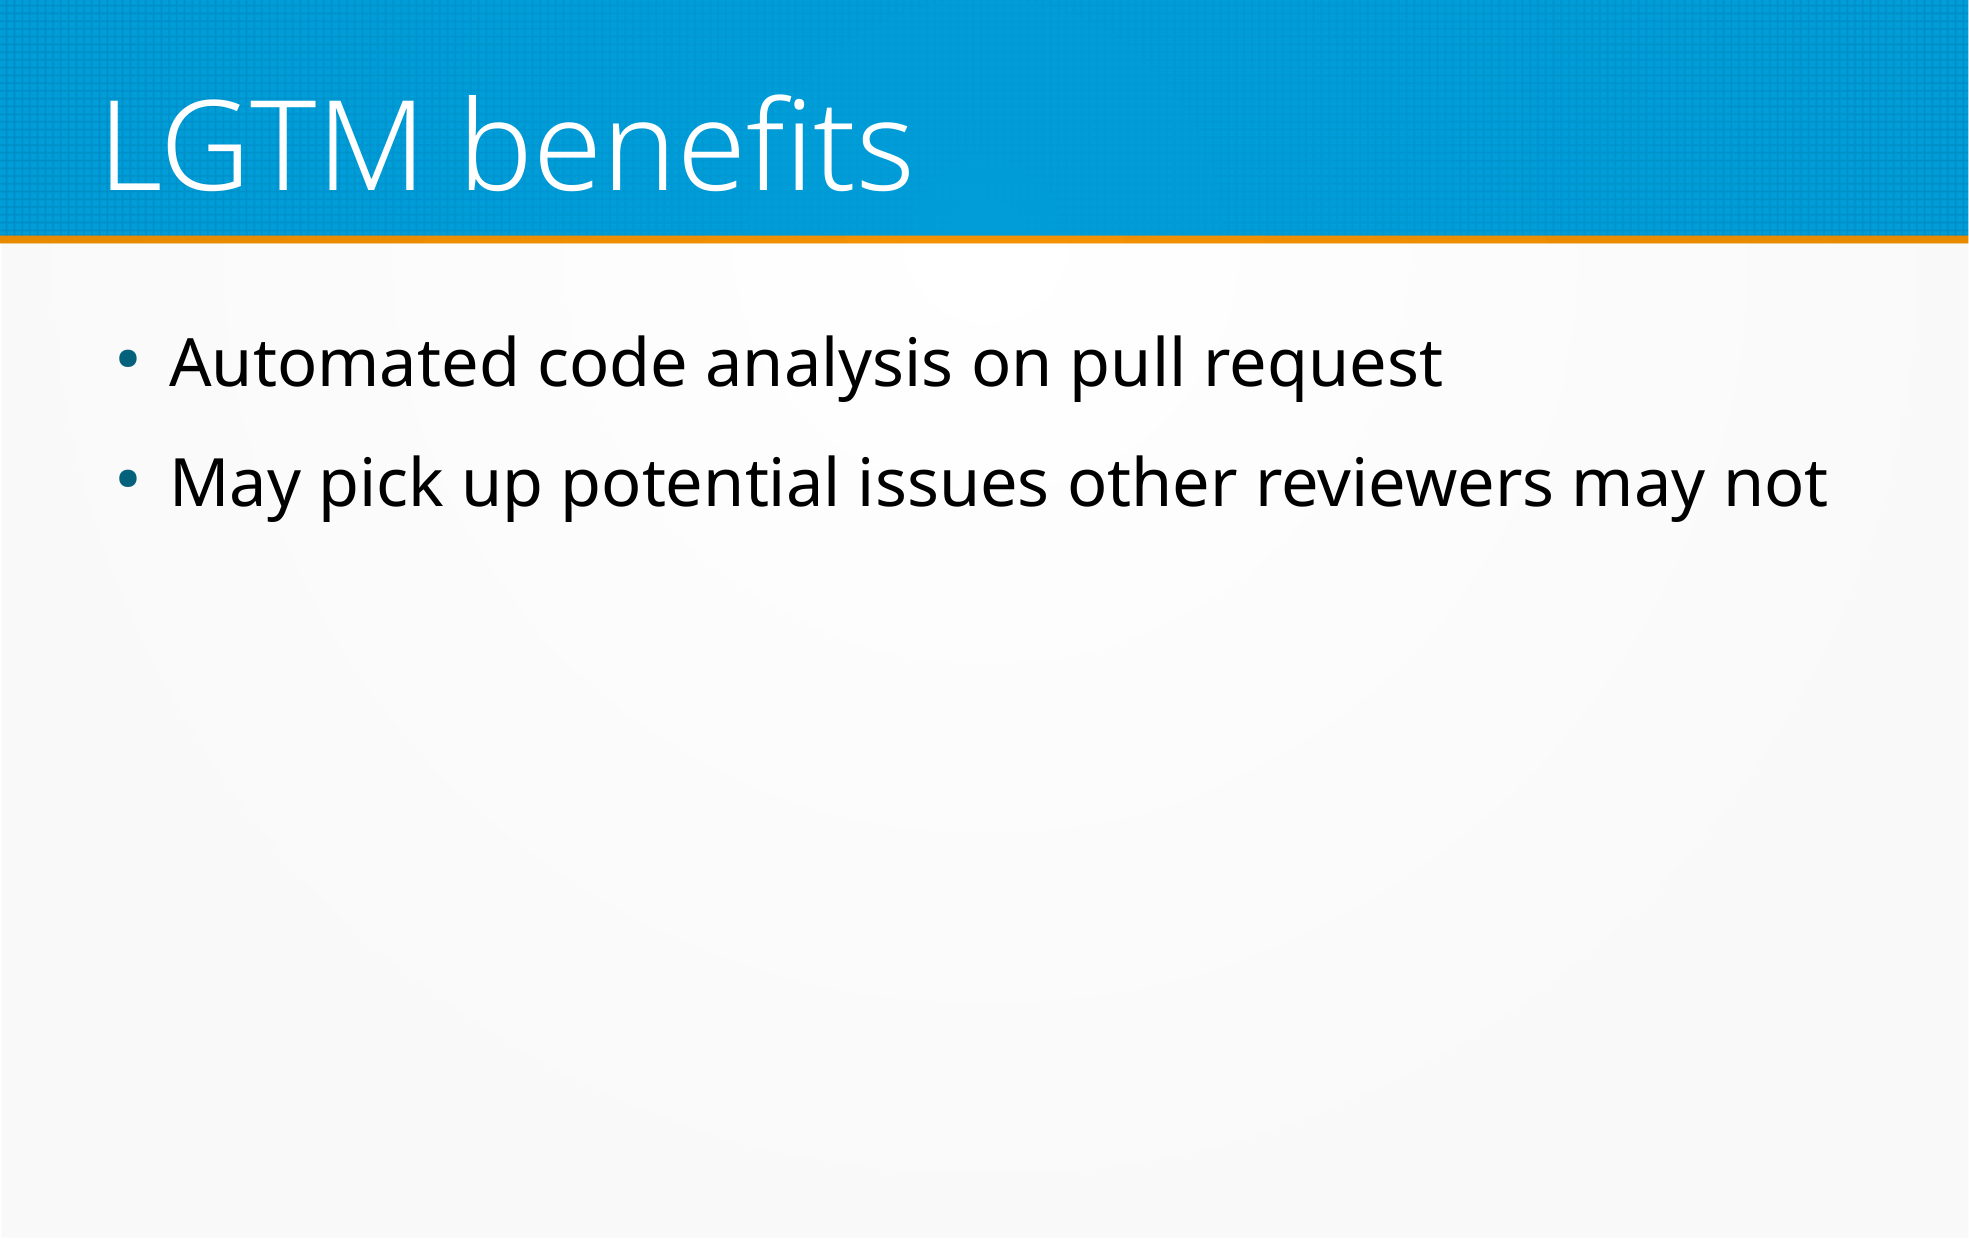

# LGTM benefits
Automated code analysis on pull request
May pick up potential issues other reviewers may not